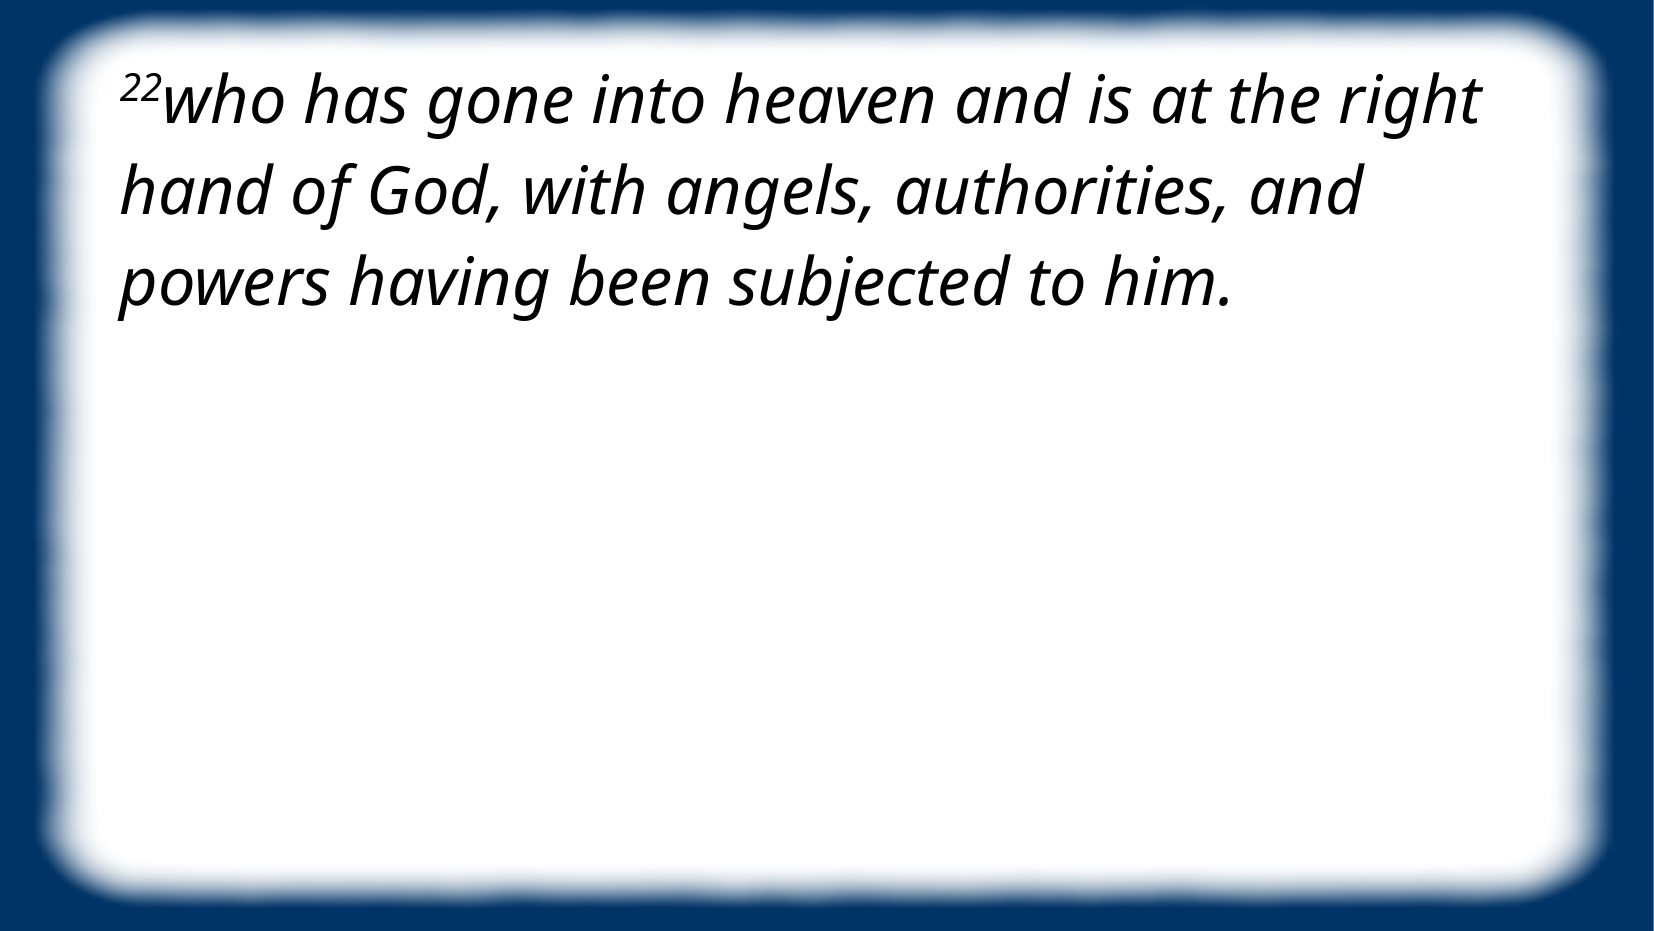

22who has gone into heaven and is at the right hand of God, with angels, authorities, and powers having been subjected to him.